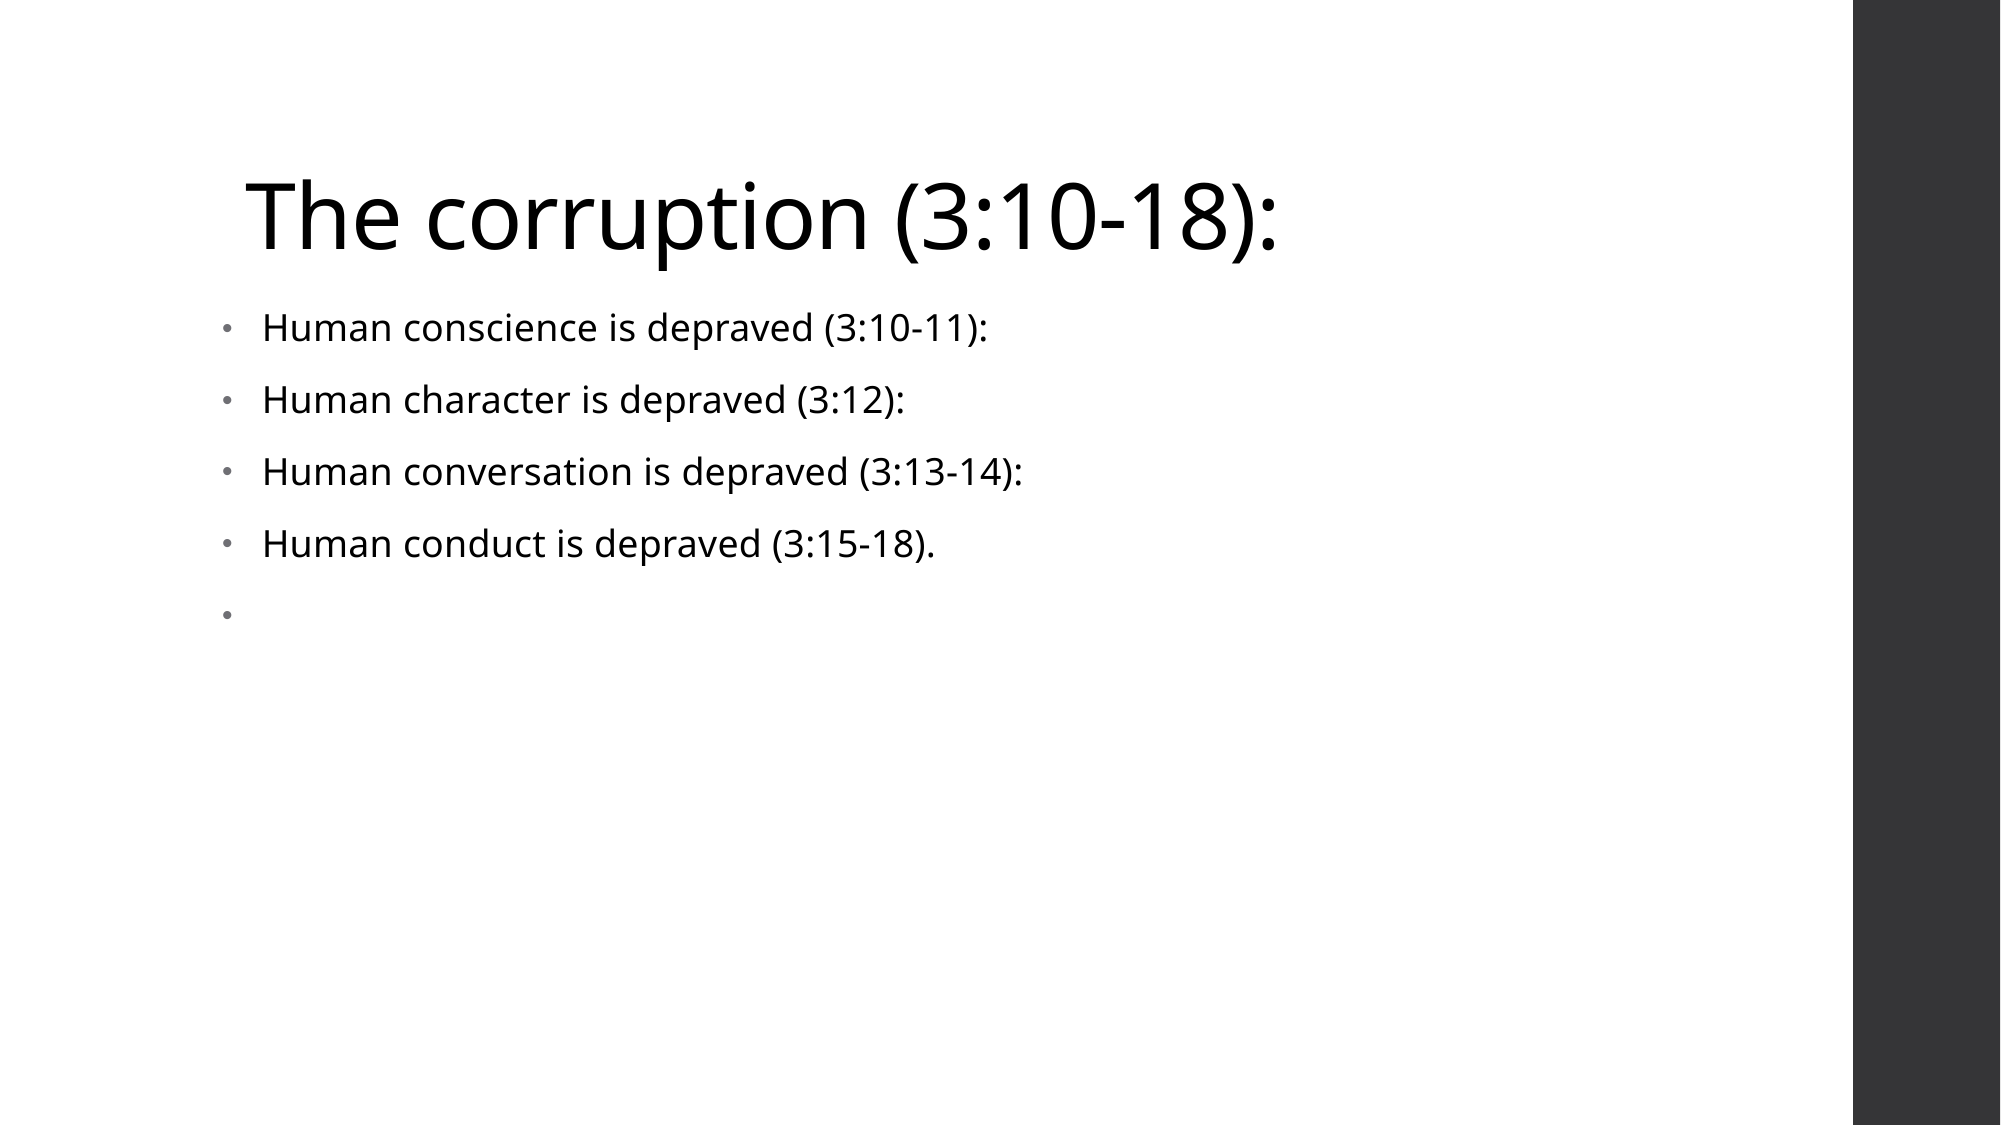

# The corruption (3:10-18):
 Human conscience is depraved (3:10-11):
 Human character is depraved (3:12):
 Human conversation is depraved (3:13-14):
 Human conduct is depraved (3:15-18).